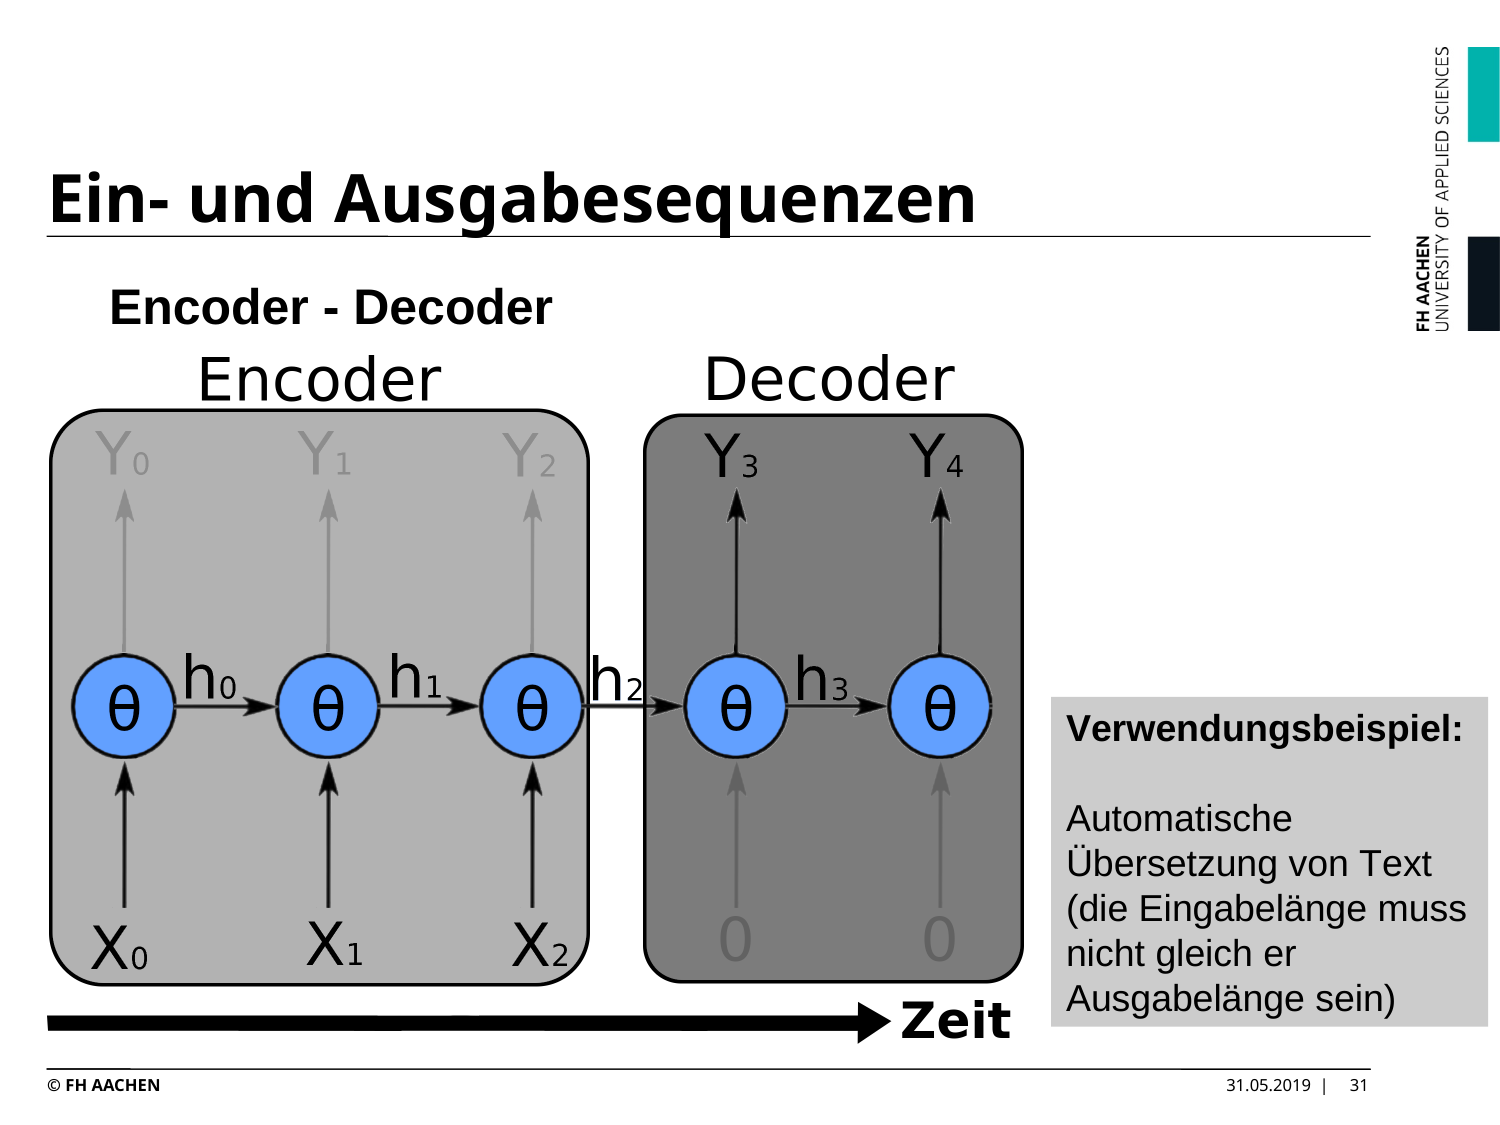

# Ein- und Ausgabesequenzen
Encoder - Decoder
Verwendungsbeispiel:
Automatische Übersetzung von Text (die Eingabelänge muss nicht gleich er Ausgabelänge sein)
31.05.2019
31